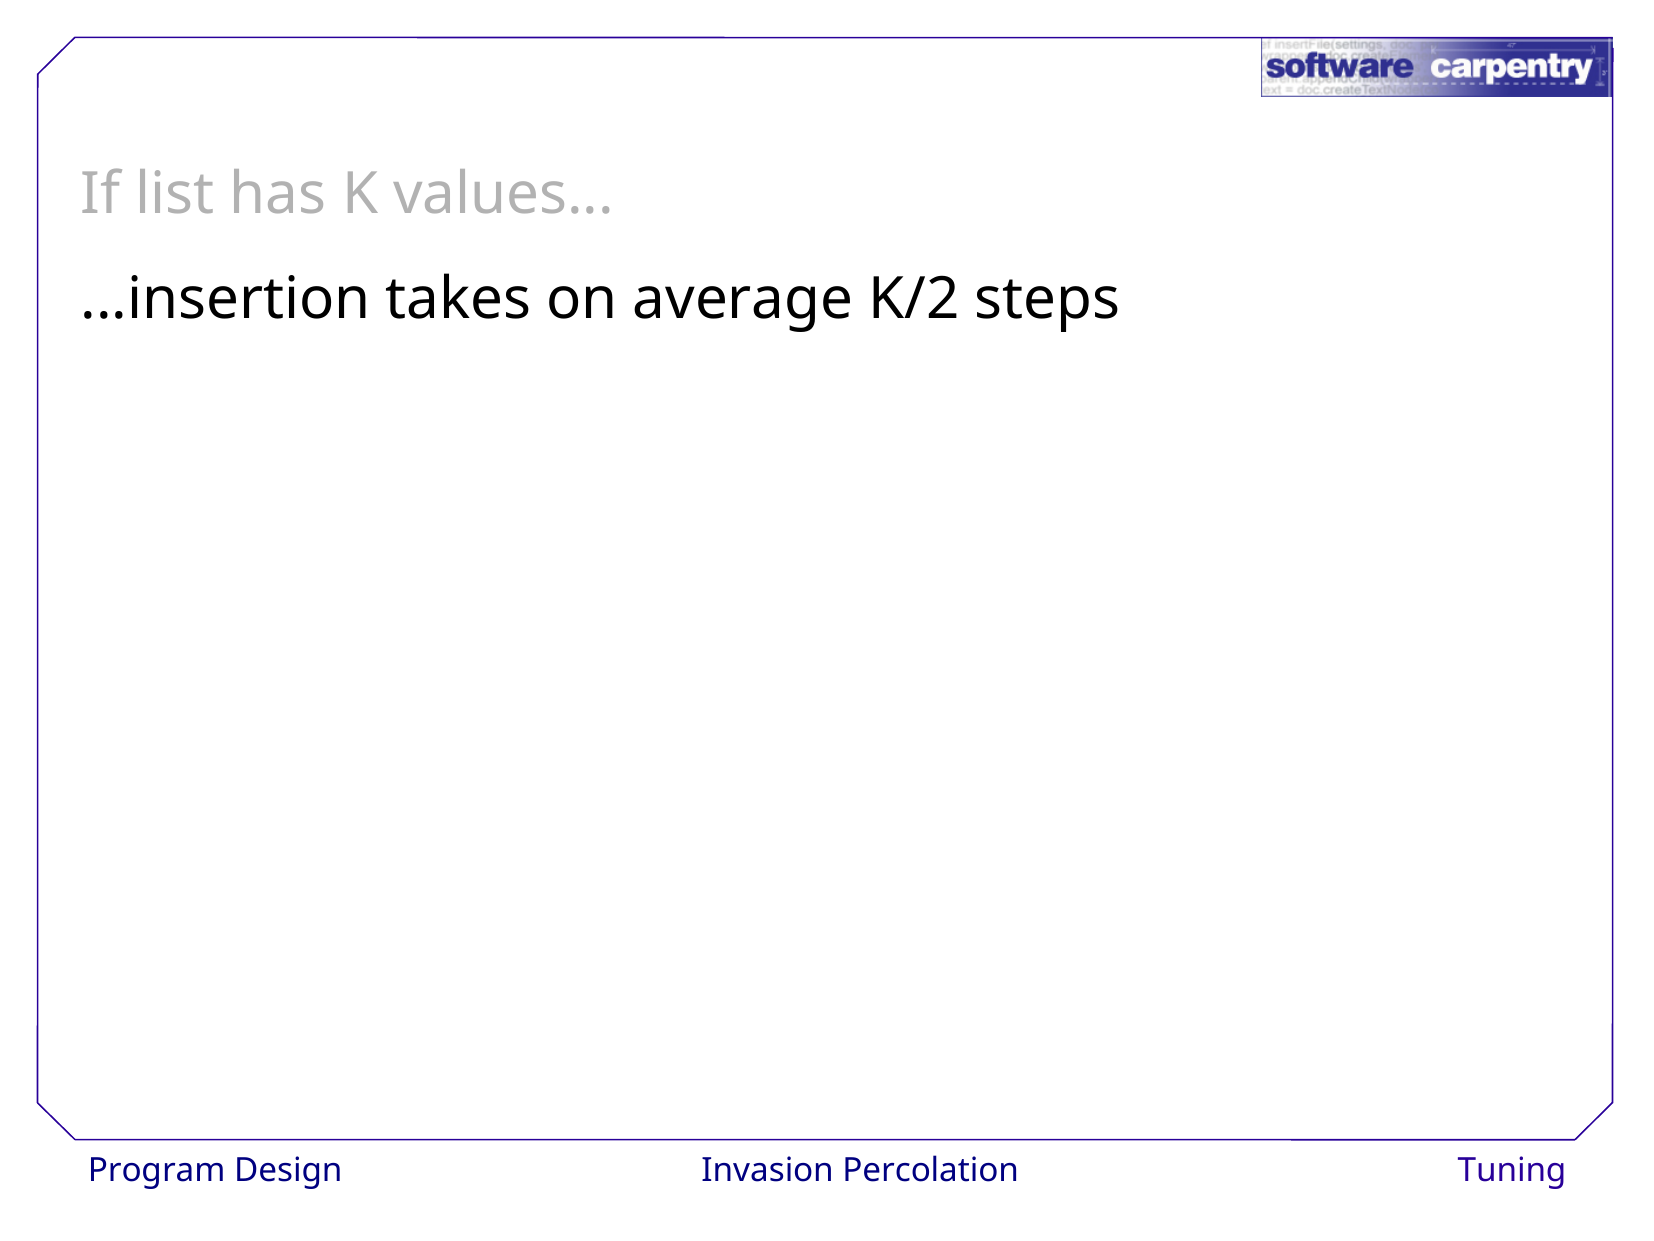

If list has K values...
...insertion takes on average K/2 steps